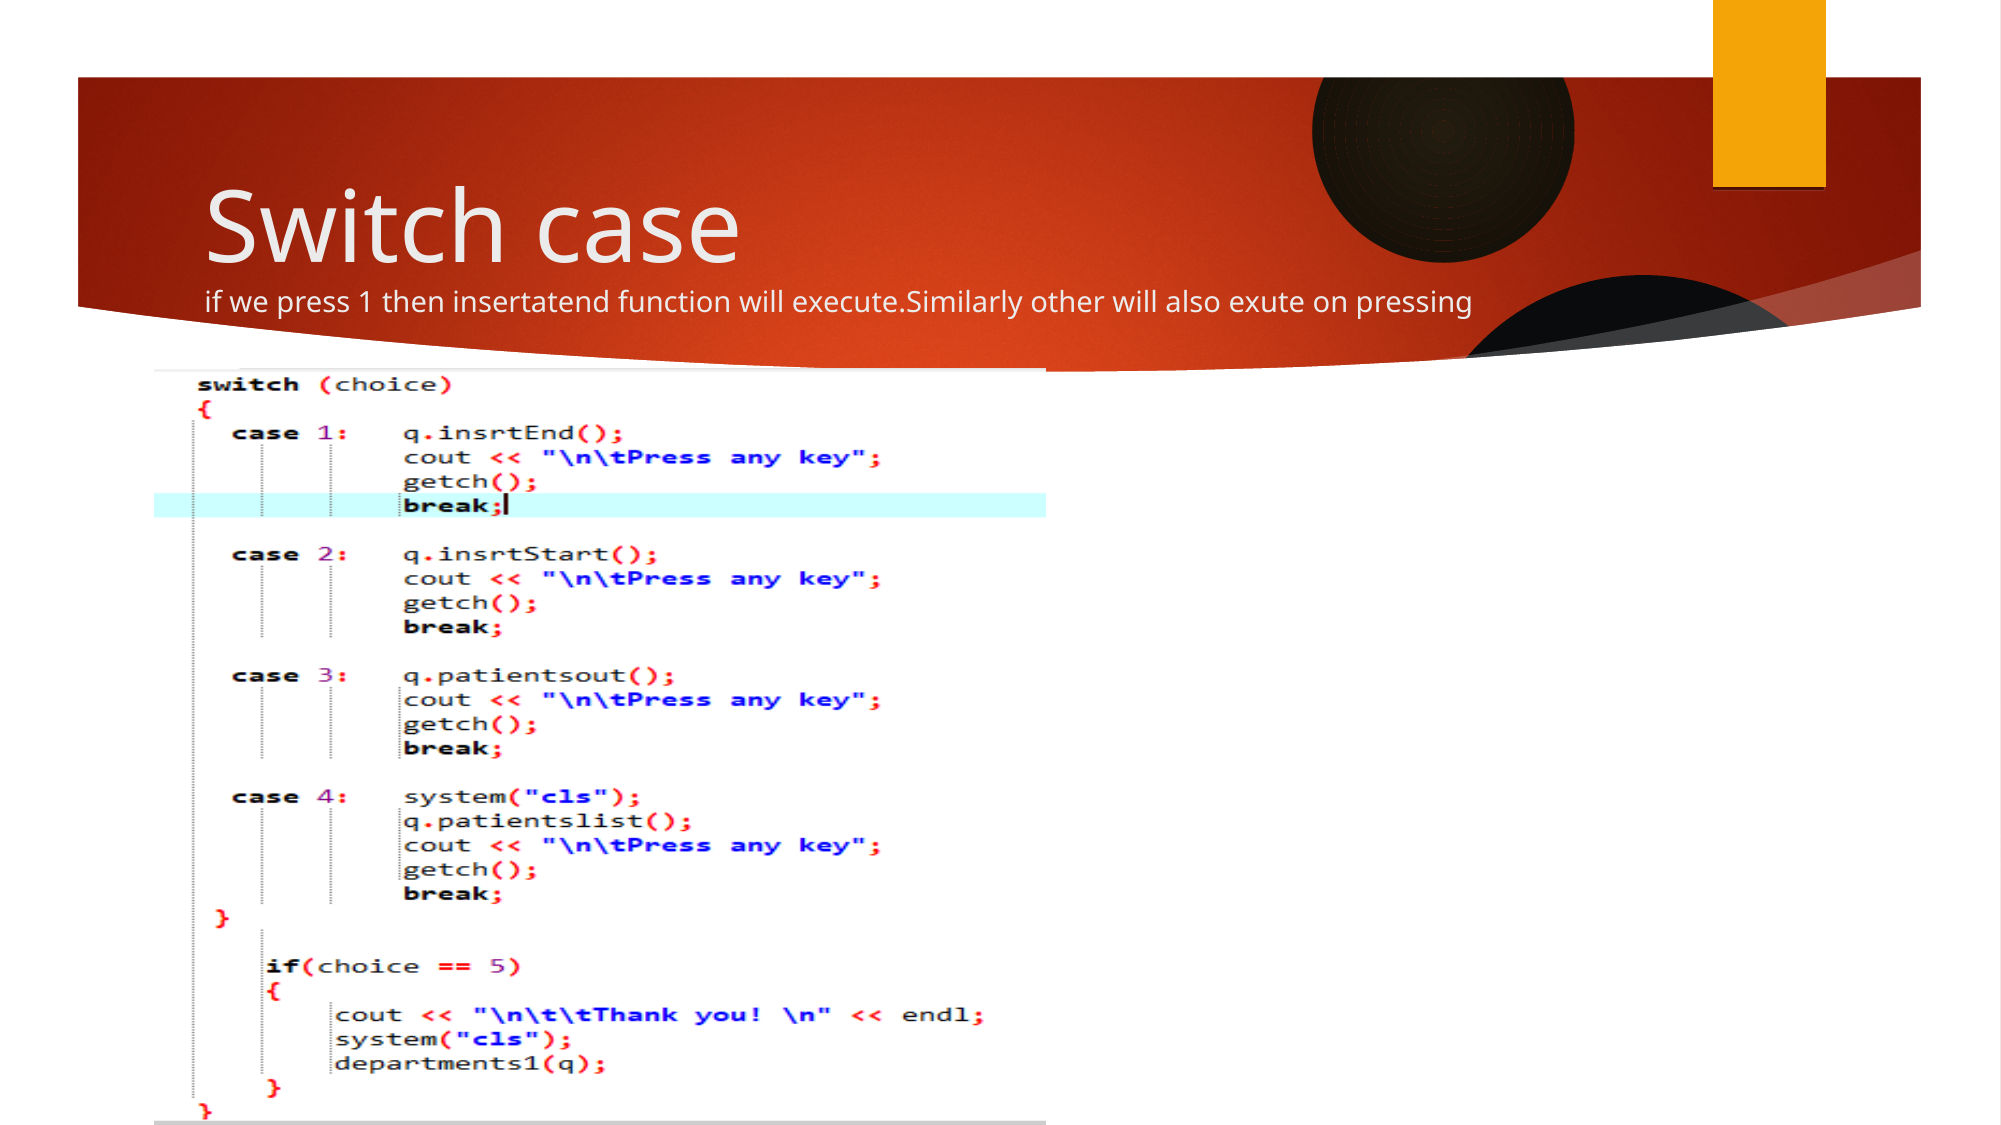

# Switch case if we press 1 then insertatend function will execute.Similarly other will also exute on pressing